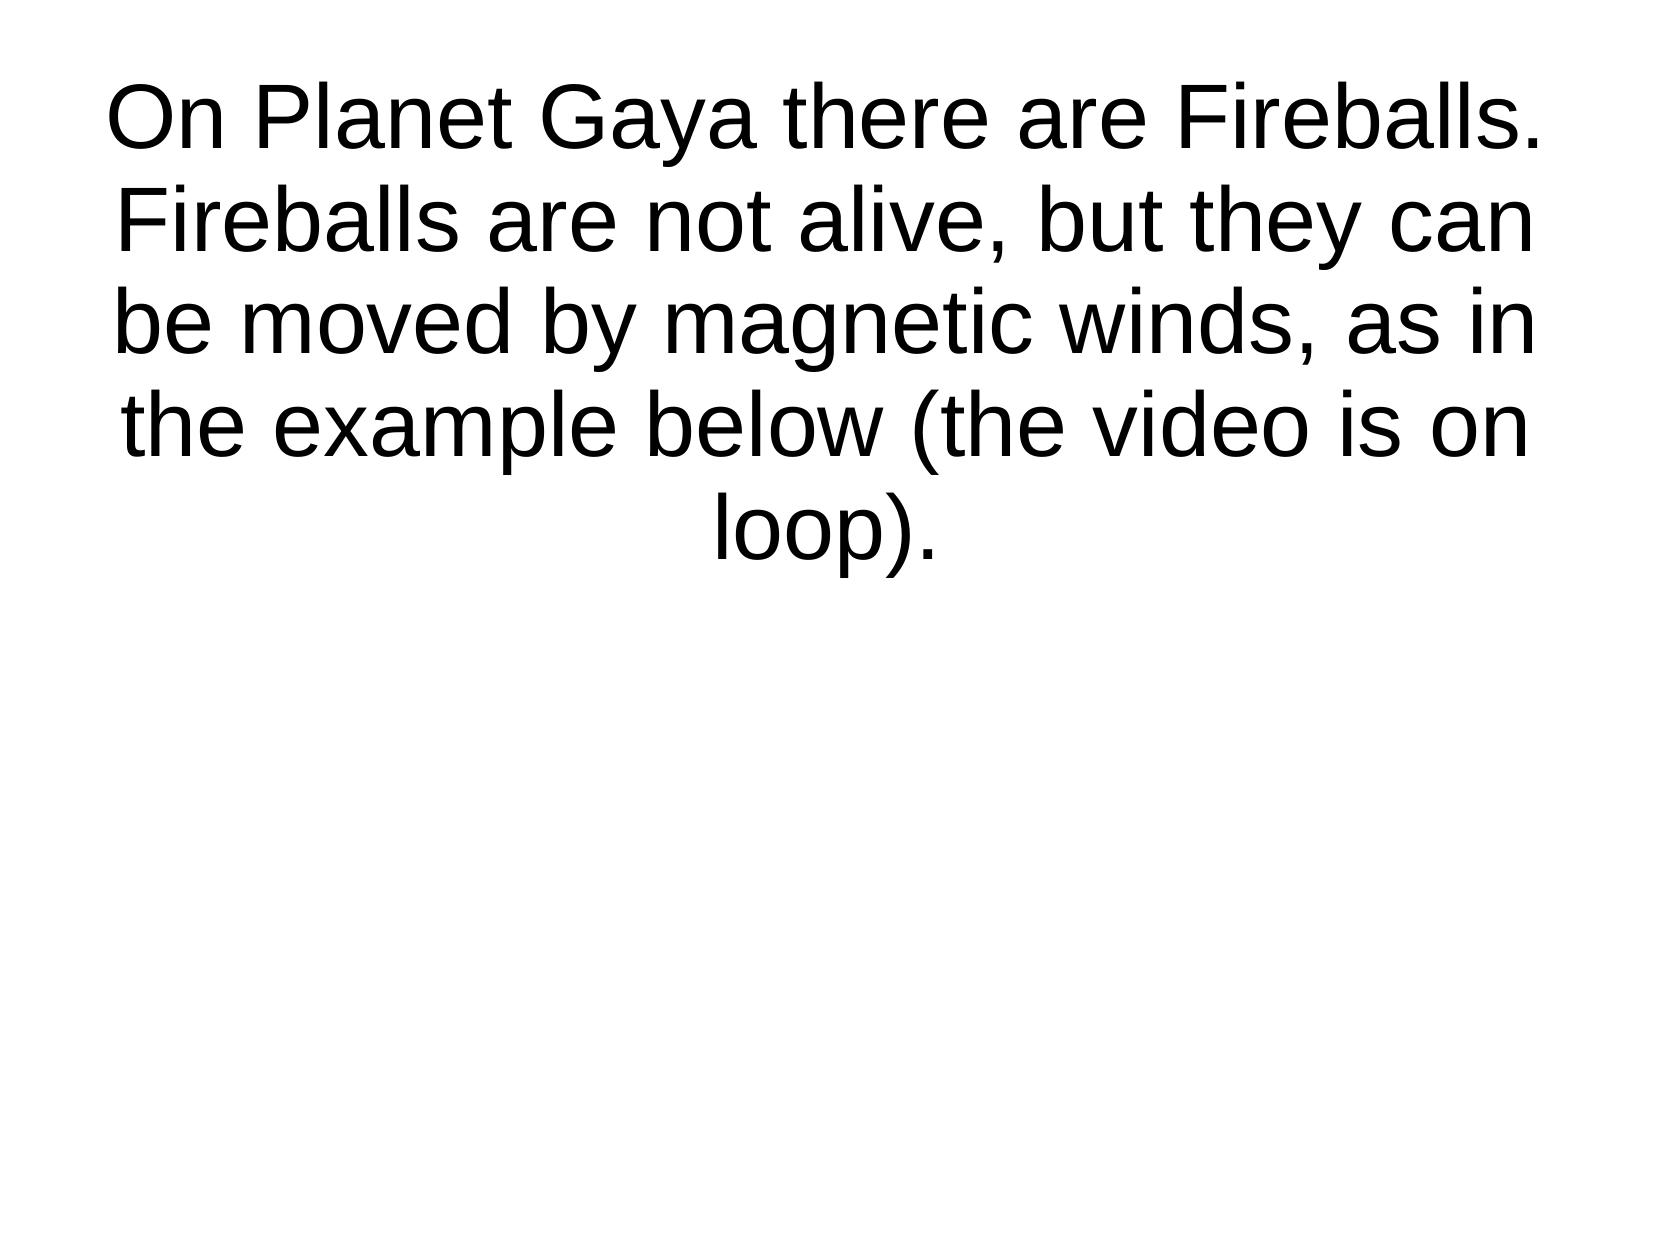

# On Planet Gaya there are Fireballs. Fireballs are not alive, but they can be moved by magnetic winds, as in the example below (the video is on loop).